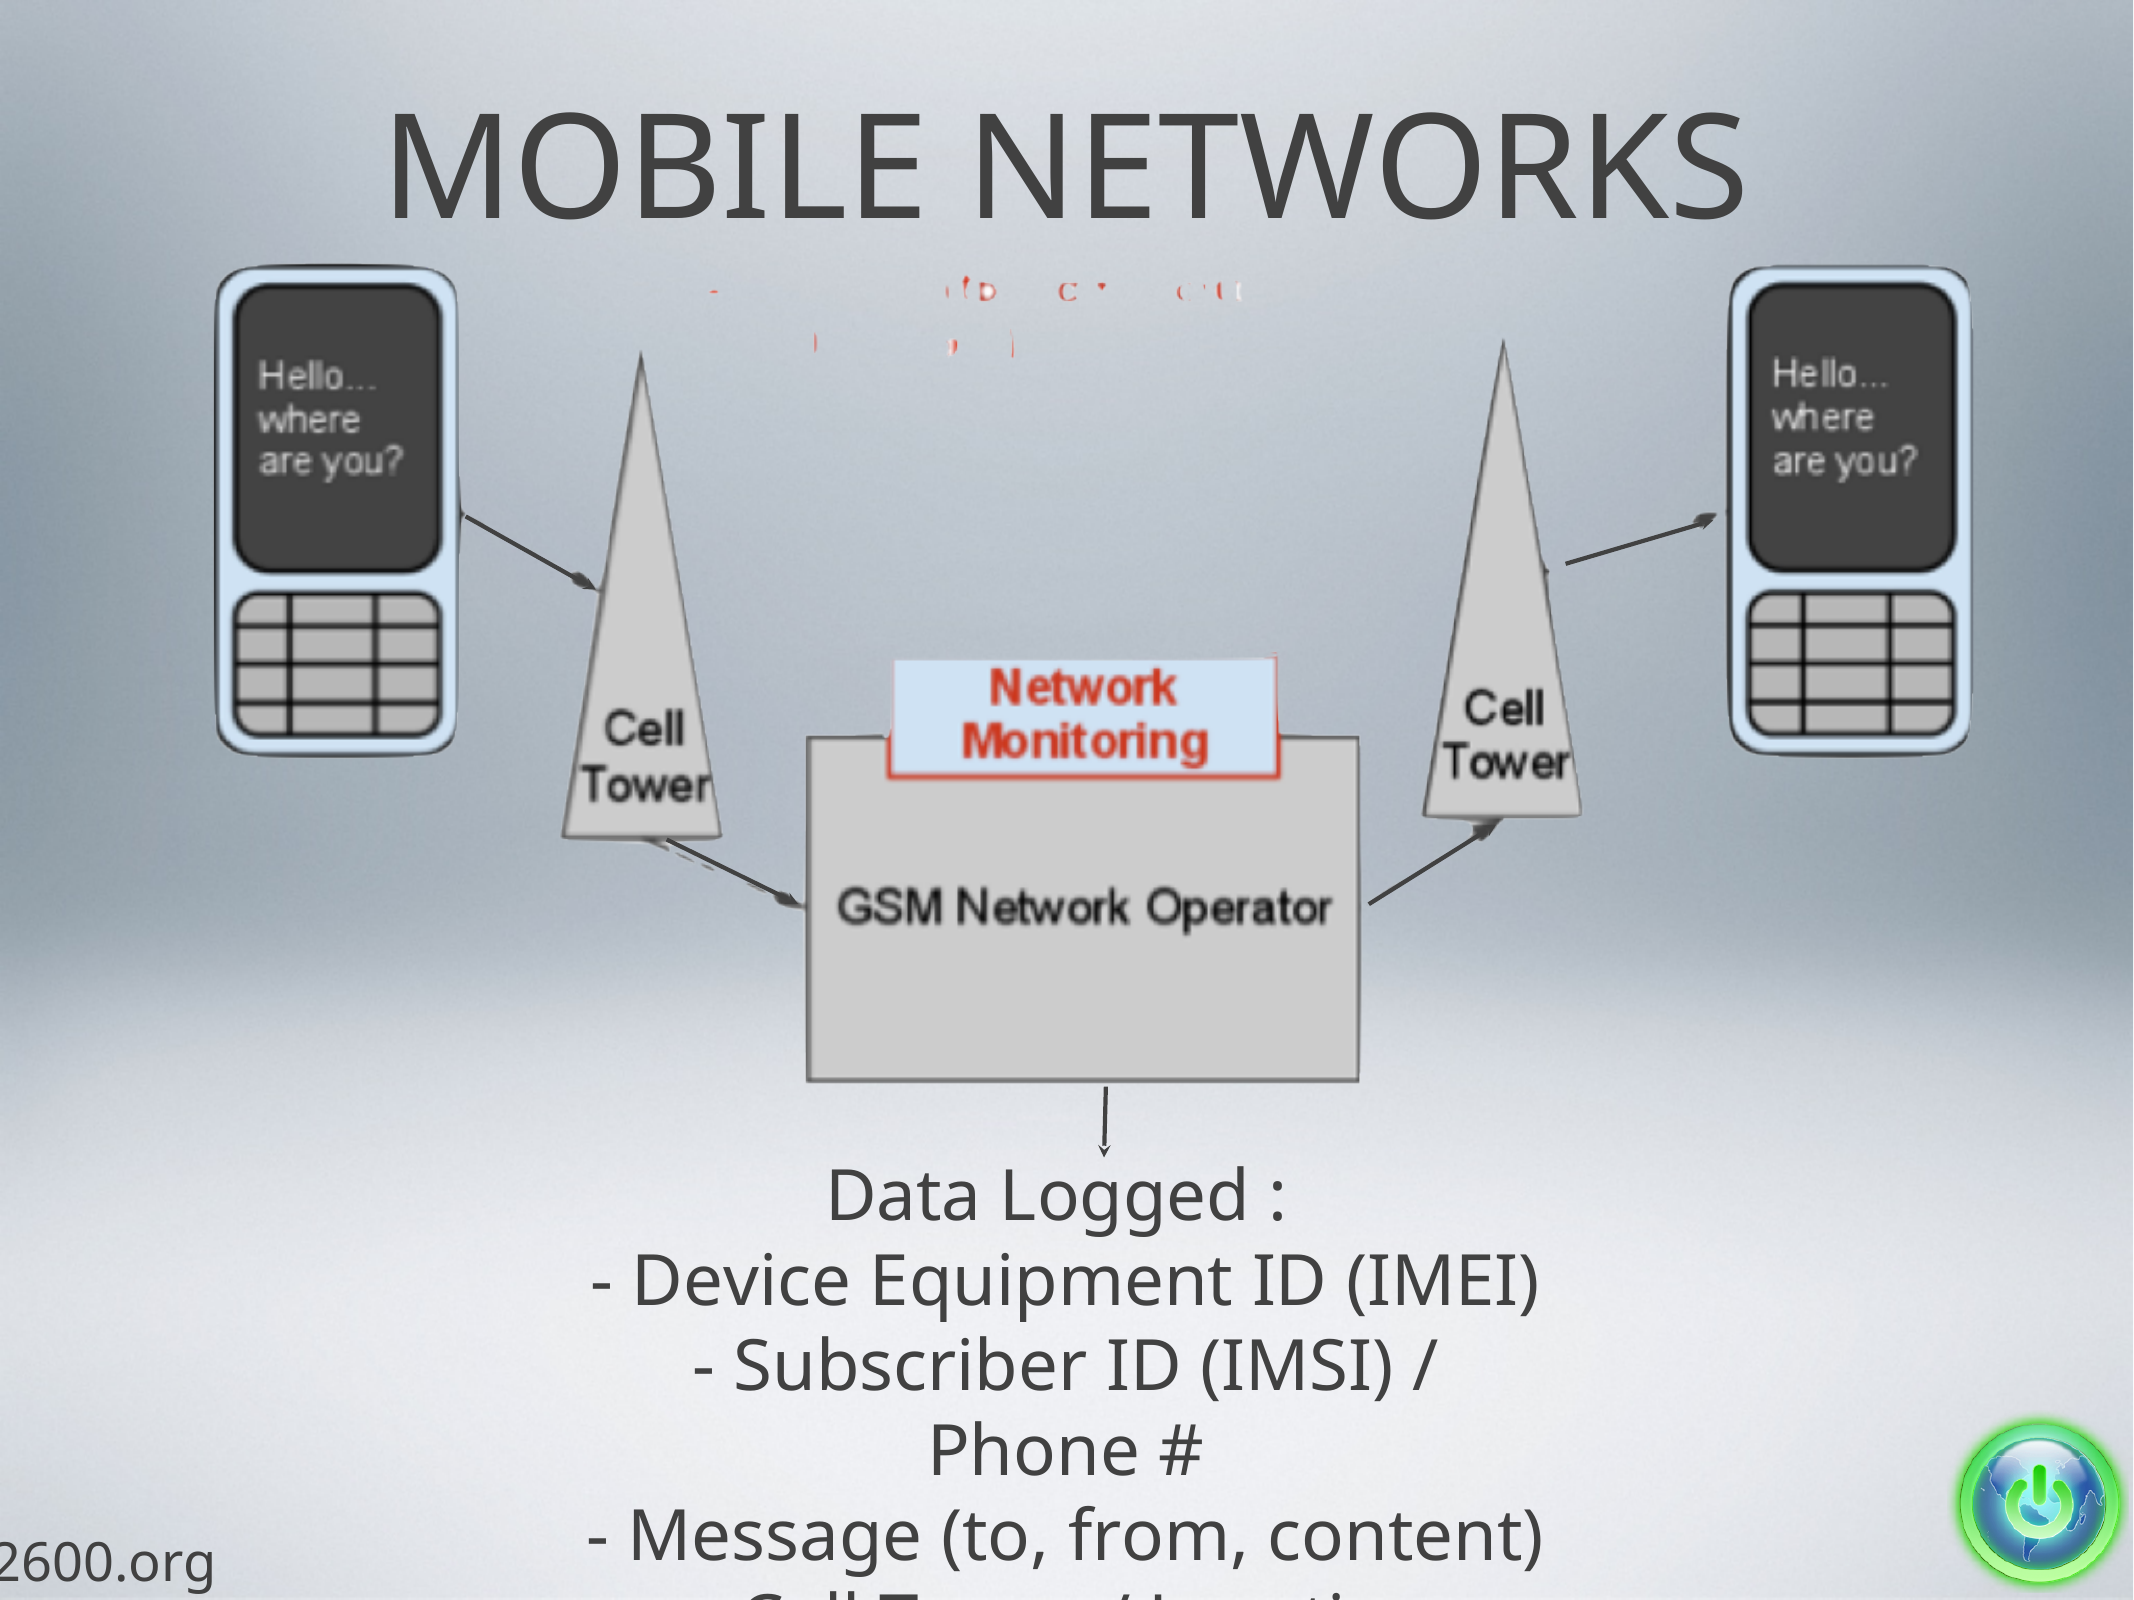

MOBILE NETWORKS
Data Logged :
- Device Equipment ID (IMEI)
- Subscriber ID (IMSI) / Phone #
- Message (to, from, content)
- Cell Tower / Location
2600.org